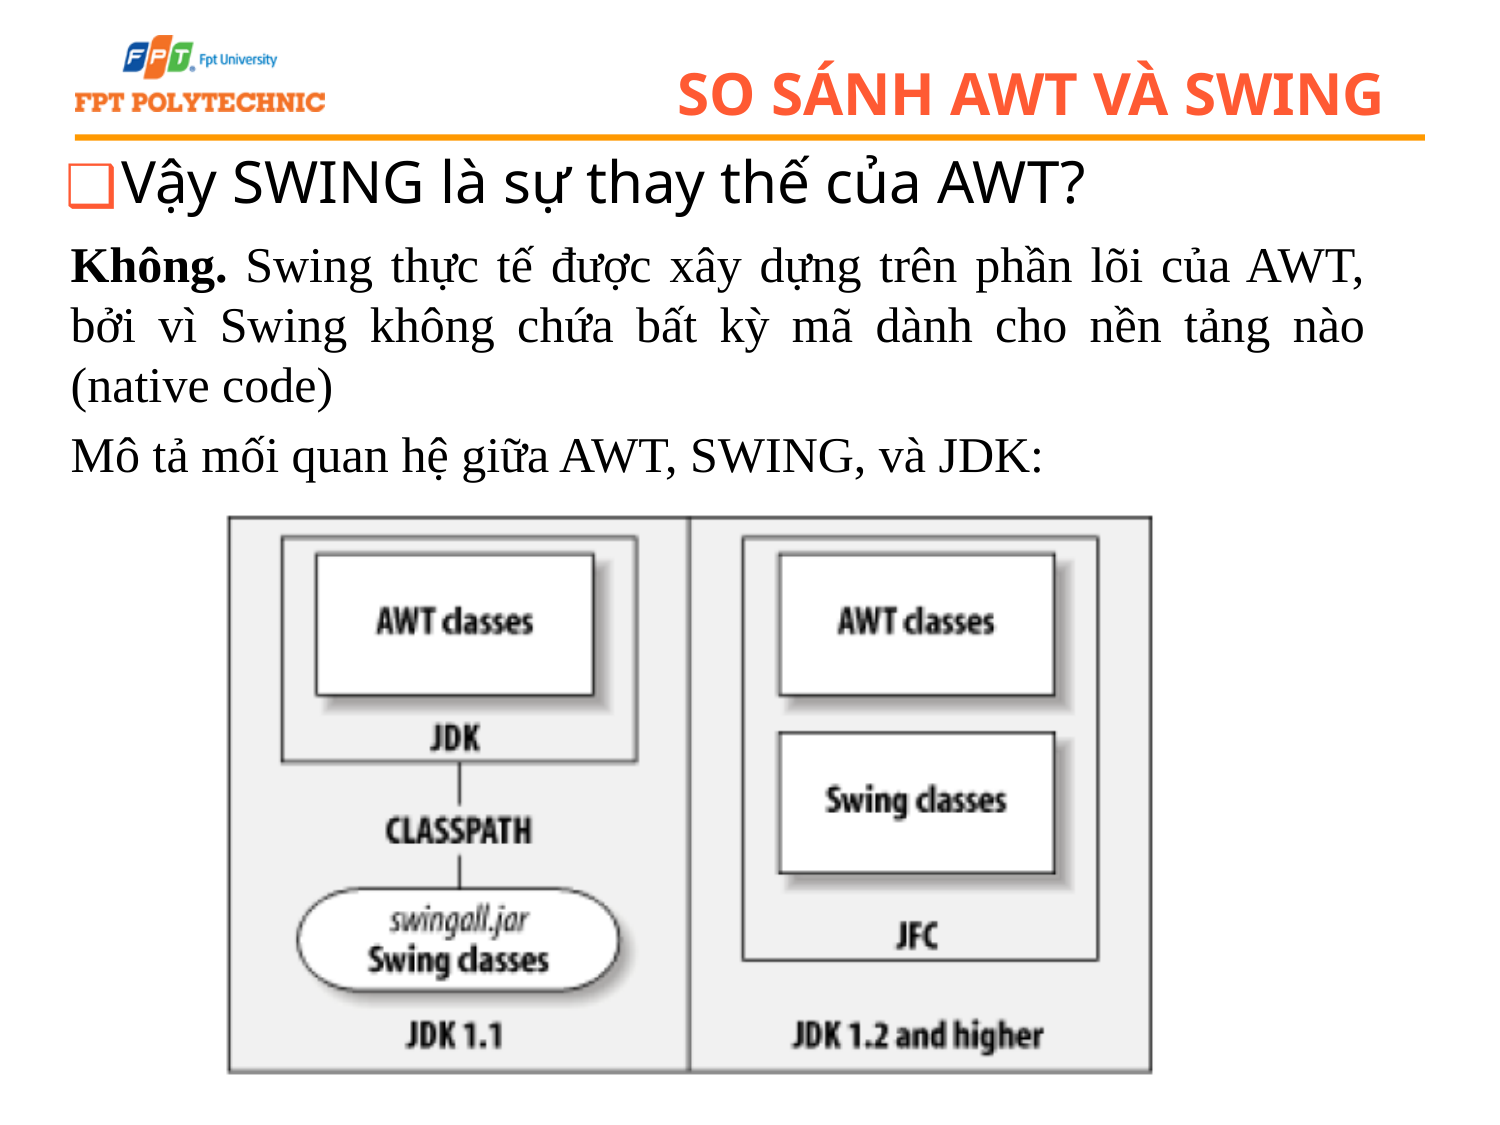

So sánh AWT và SWING
# Vậy SWING là sự thay thế của AWT?
Không. Swing thực tế được xây dựng trên phần lõi của AWT, bởi vì Swing không chứa bất kỳ mã dành cho nền tảng nào (native code)
Mô tả mối quan hệ giữa AWT, SWING, và JDK: